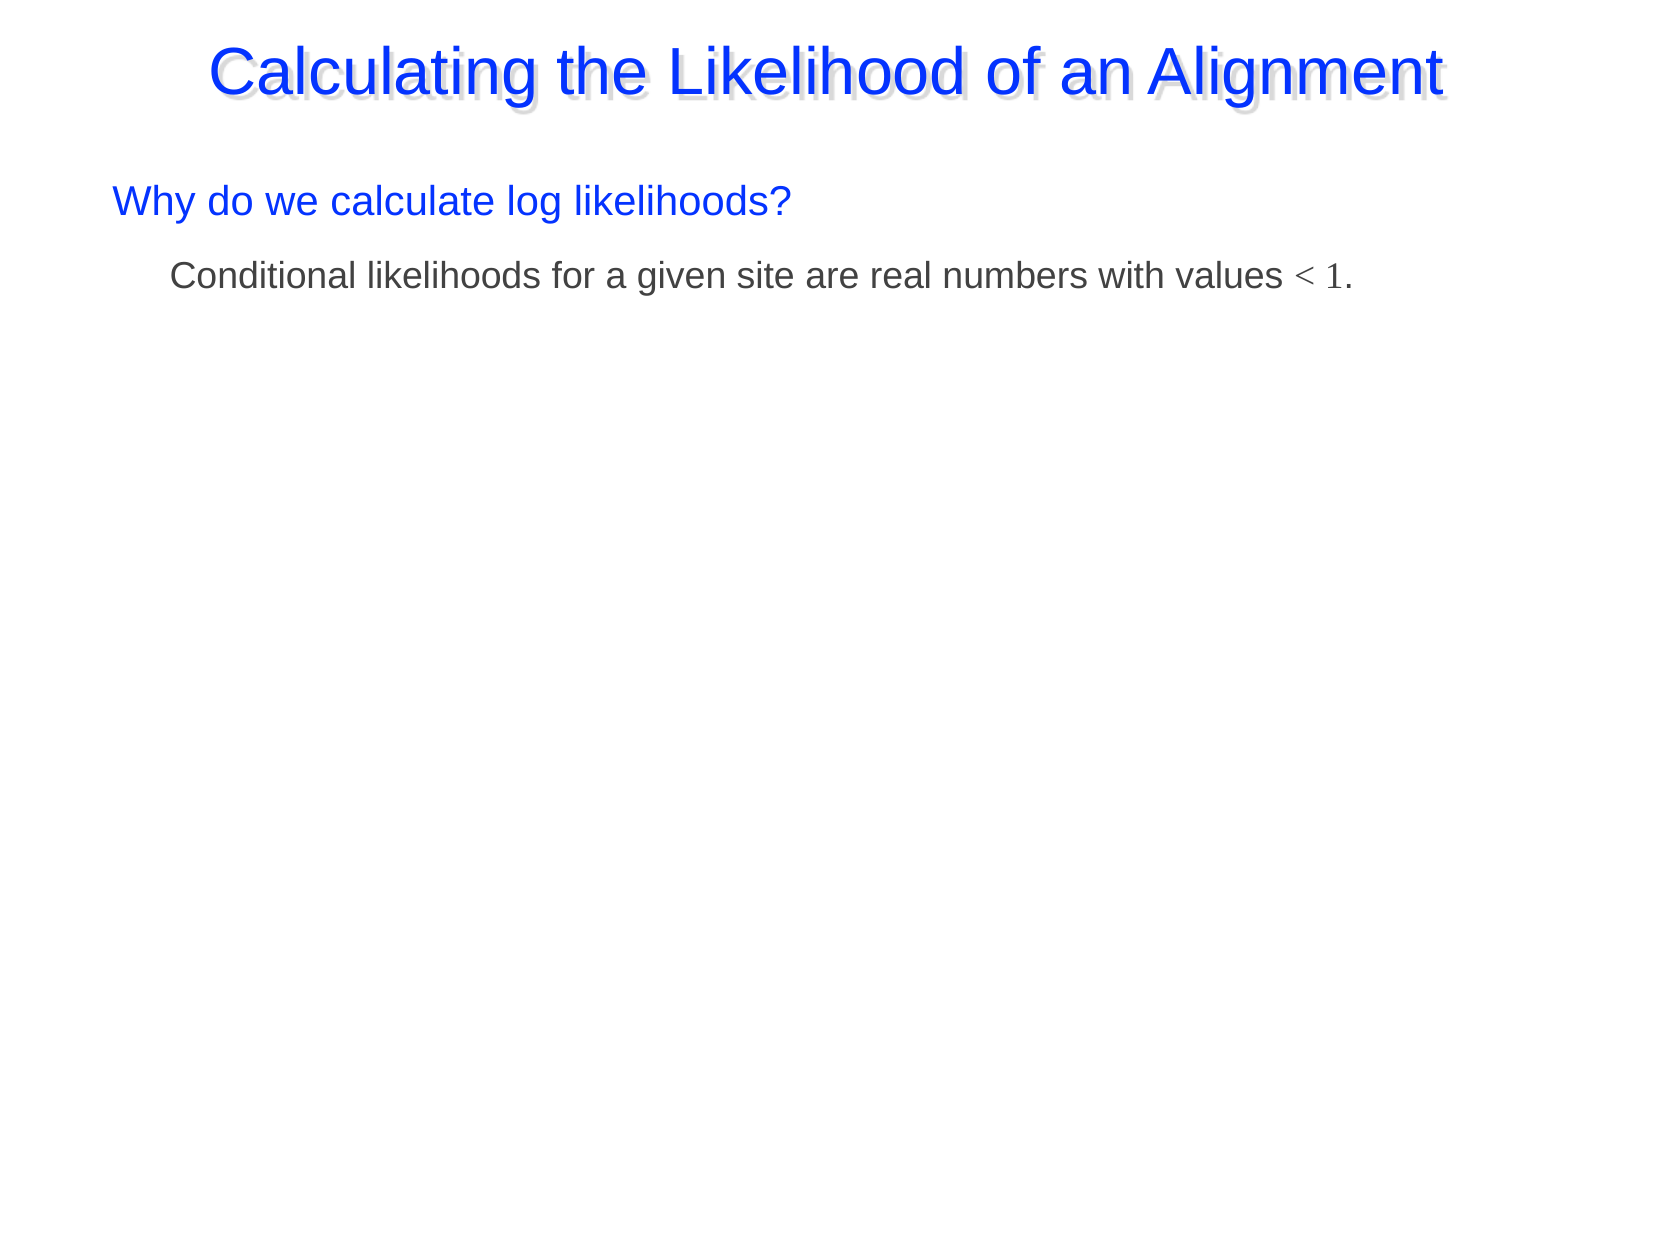

Calculating the Likelihood of an Alignment
Why do we calculate log likelihoods?
Conditional likelihoods for a given site are real numbers with values < 1.